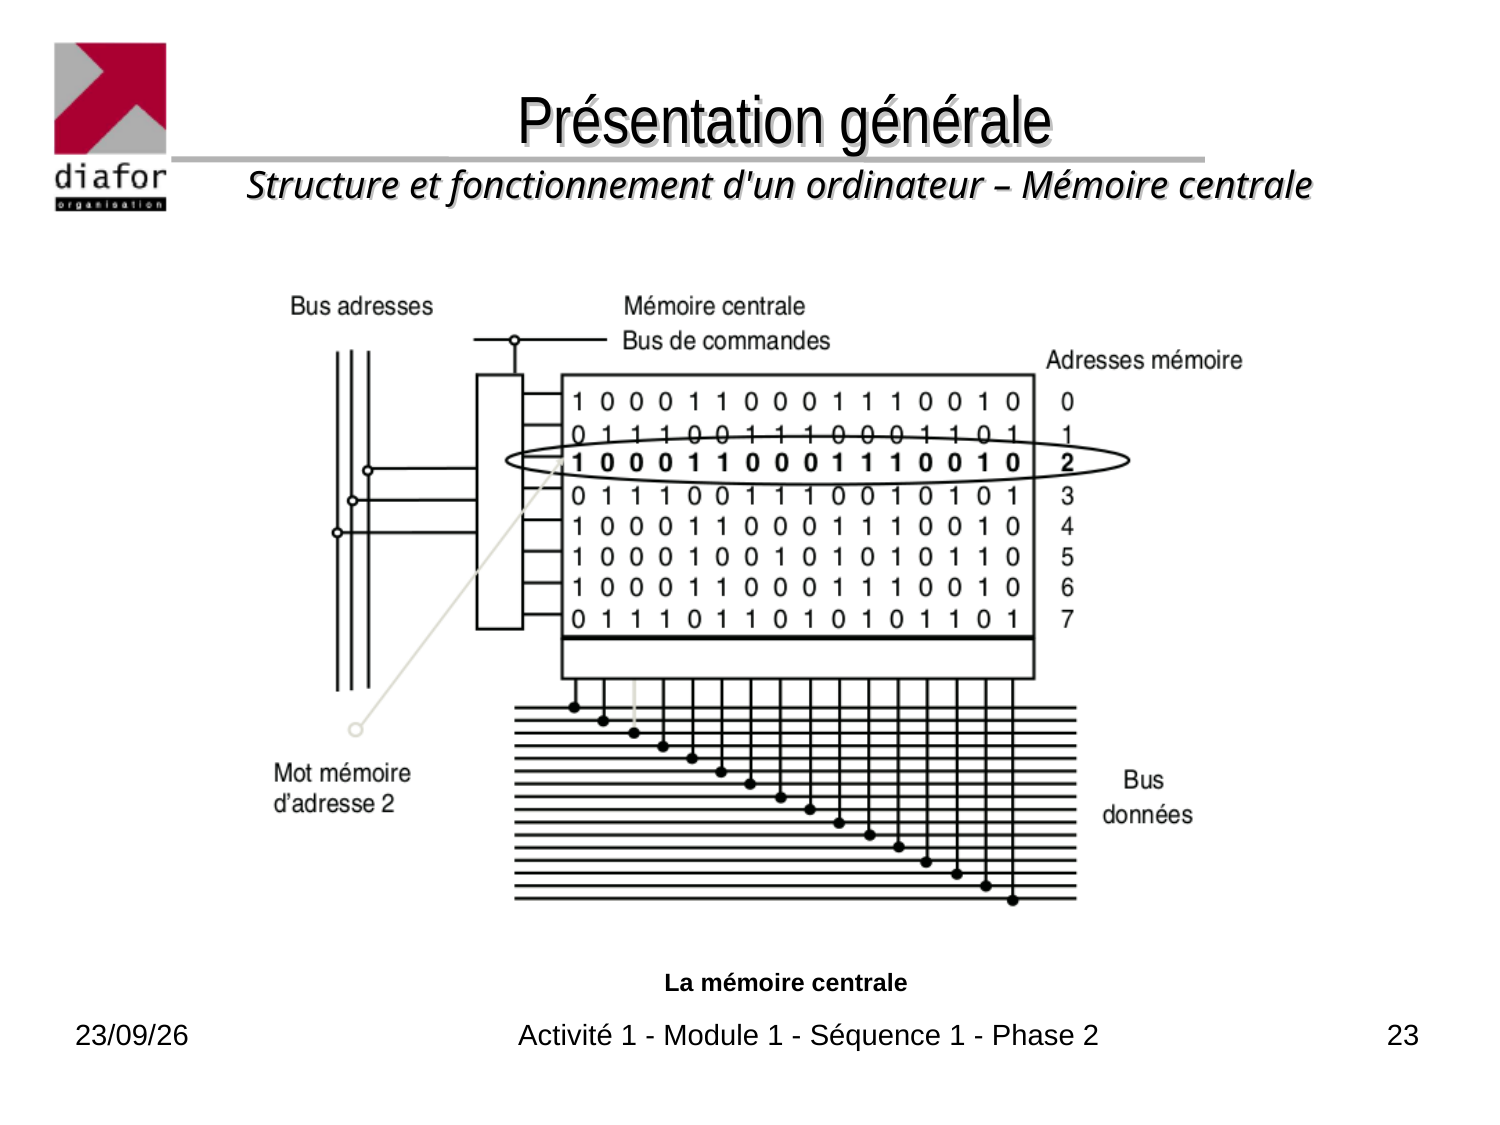

# Présentation générale Structure et fonctionnement d'un ordinateur – Mémoire centrale
La mémoire centrale
Activité 1 - Module 1 - Séquence 1 - Phase 2
23